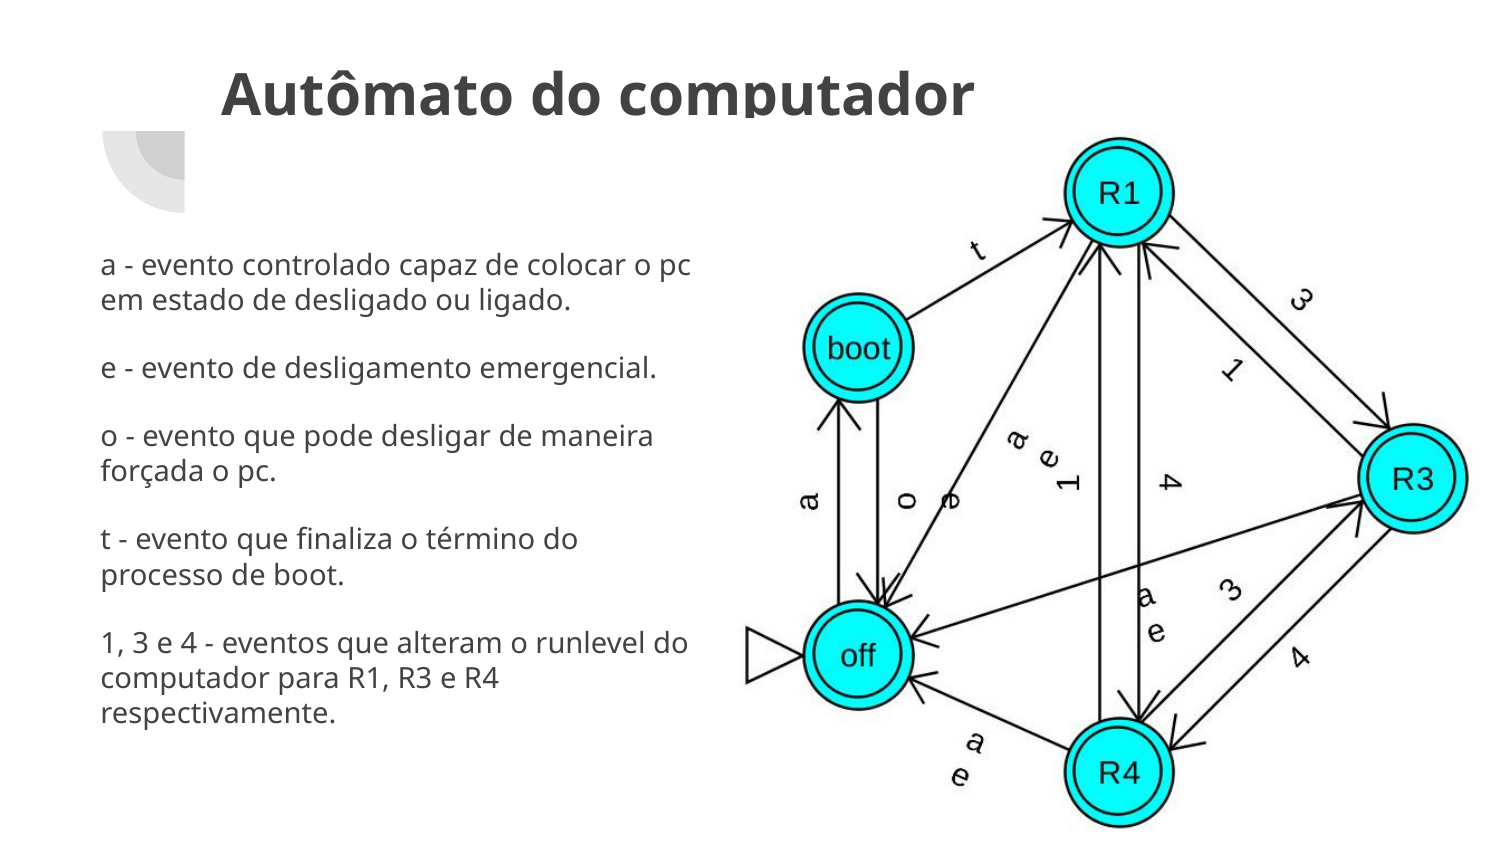

# Autômato do computador
a - evento controlado capaz de colocar o pc em estado de desligado ou ligado.
e - evento de desligamento emergencial.
o - evento que pode desligar de maneira forçada o pc.
t - evento que finaliza o término do processo de boot.
1, 3 e 4 - eventos que alteram o runlevel do computador para R1, R3 e R4 respectivamente.